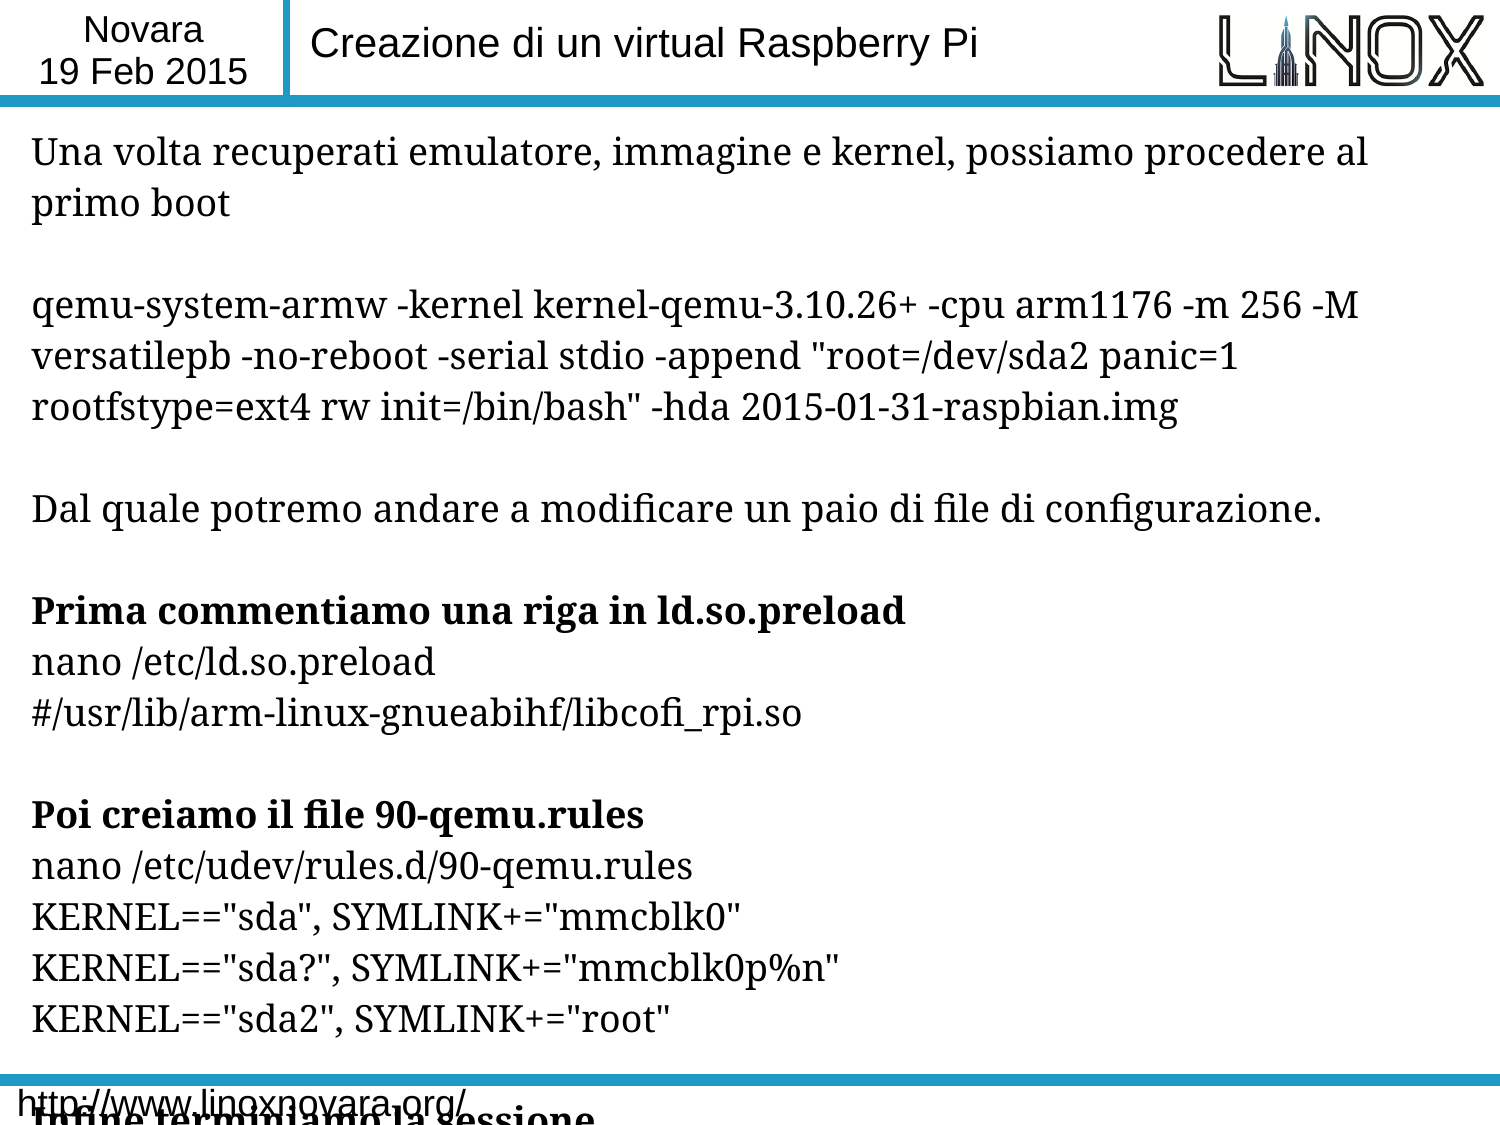

# Creazione di un virtual Raspberry Pi
Una volta recuperati emulatore, immagine e kernel, possiamo procedere al primo boot
qemu-system-armw -kernel kernel-qemu-3.10.26+ -cpu arm1176 -m 256 -M versatilepb -no-reboot -serial stdio -append "root=/dev/sda2 panic=1 rootfstype=ext4 rw init=/bin/bash" -hda 2015-01-31-raspbian.img
Dal quale potremo andare a modificare un paio di file di configurazione.
Prima commentiamo una riga in ld.so.preload
nano /etc/ld.so.preload
#/usr/lib/arm-linux-gnueabihf/libcofi_rpi.so
Poi creiamo il file 90-qemu.rules
nano /etc/udev/rules.d/90-qemu.rules
KERNEL=="sda", SYMLINK+="mmcblk0"
KERNEL=="sda?", SYMLINK+="mmcblk0p%n"
KERNEL=="sda2", SYMLINK+="root"
Infine terminiamo la sessione
sudo halt